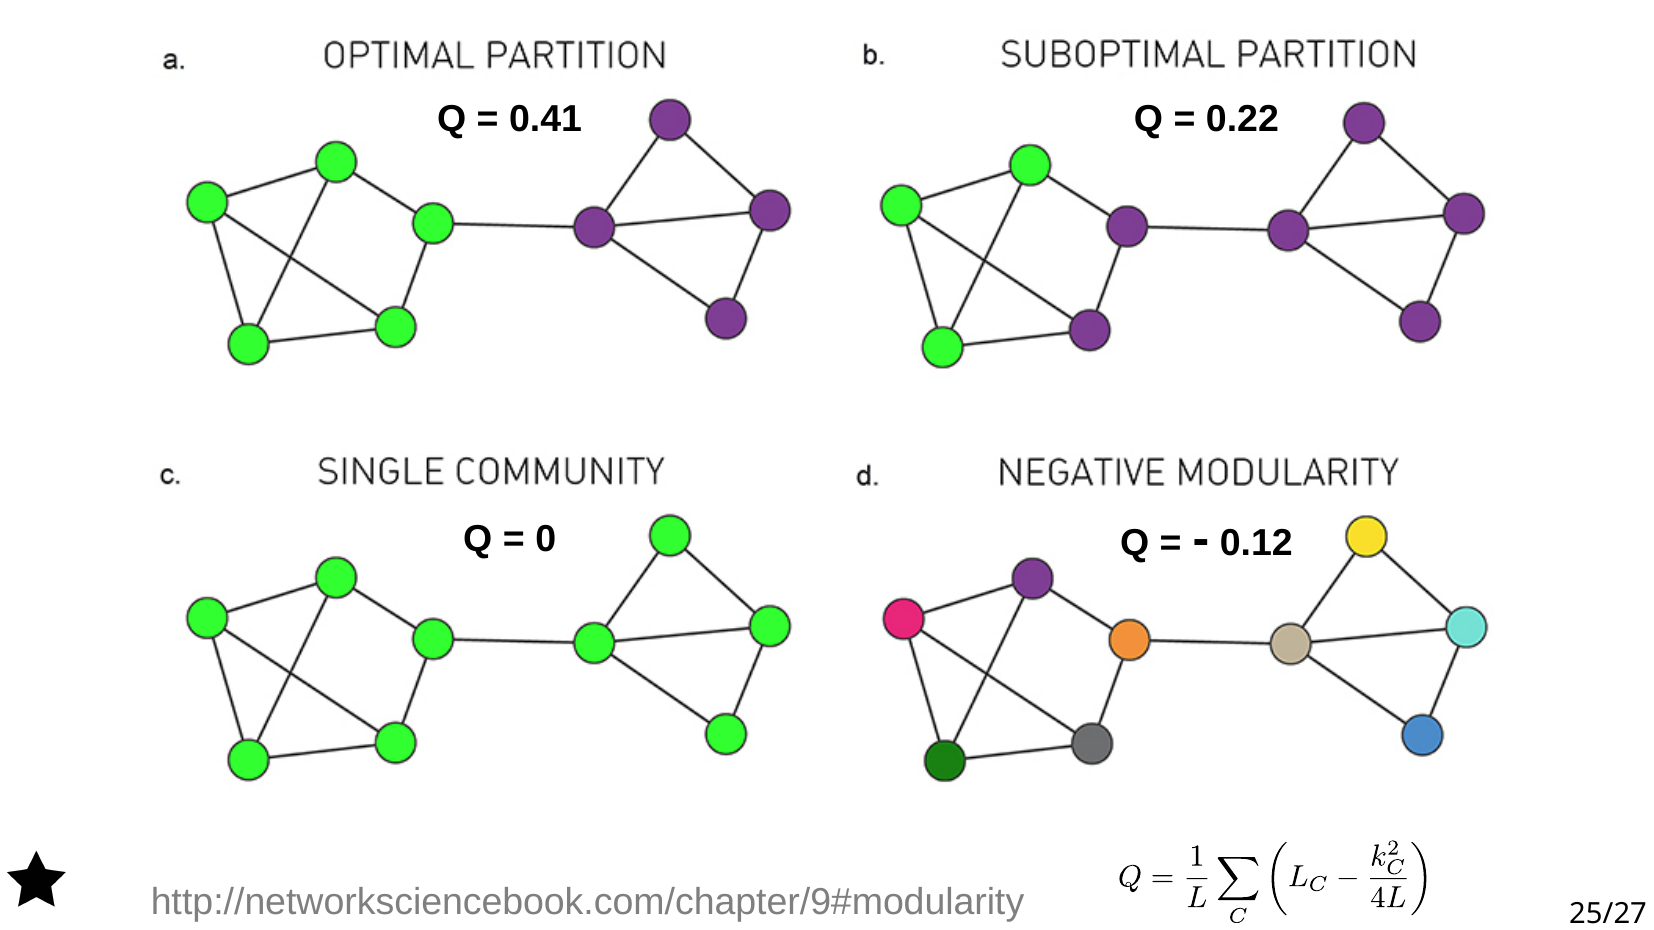

Q = 0.41
Q = 0.22
Q = - 0.12
Q = 0
http://networksciencebook.com/chapter/9#modularity
25